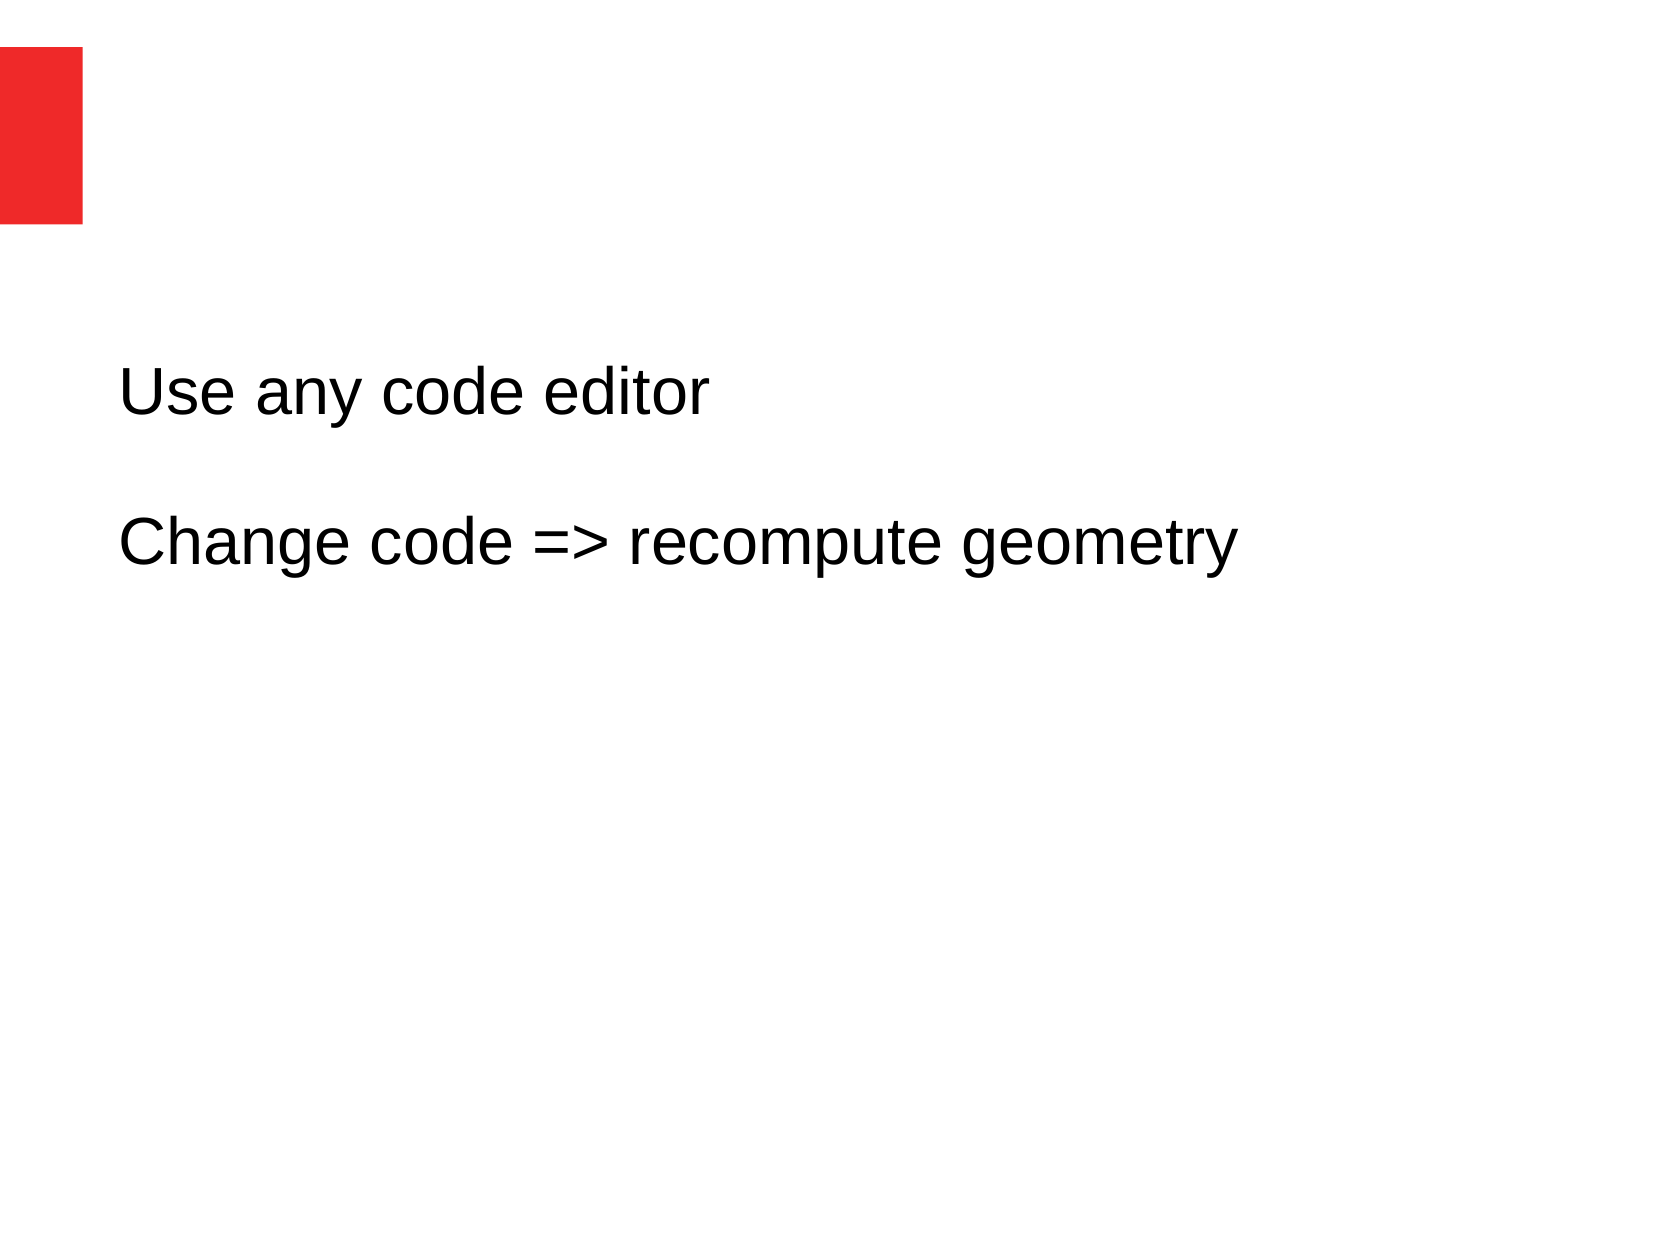

# Use any code editor
Change code => recompute geometry